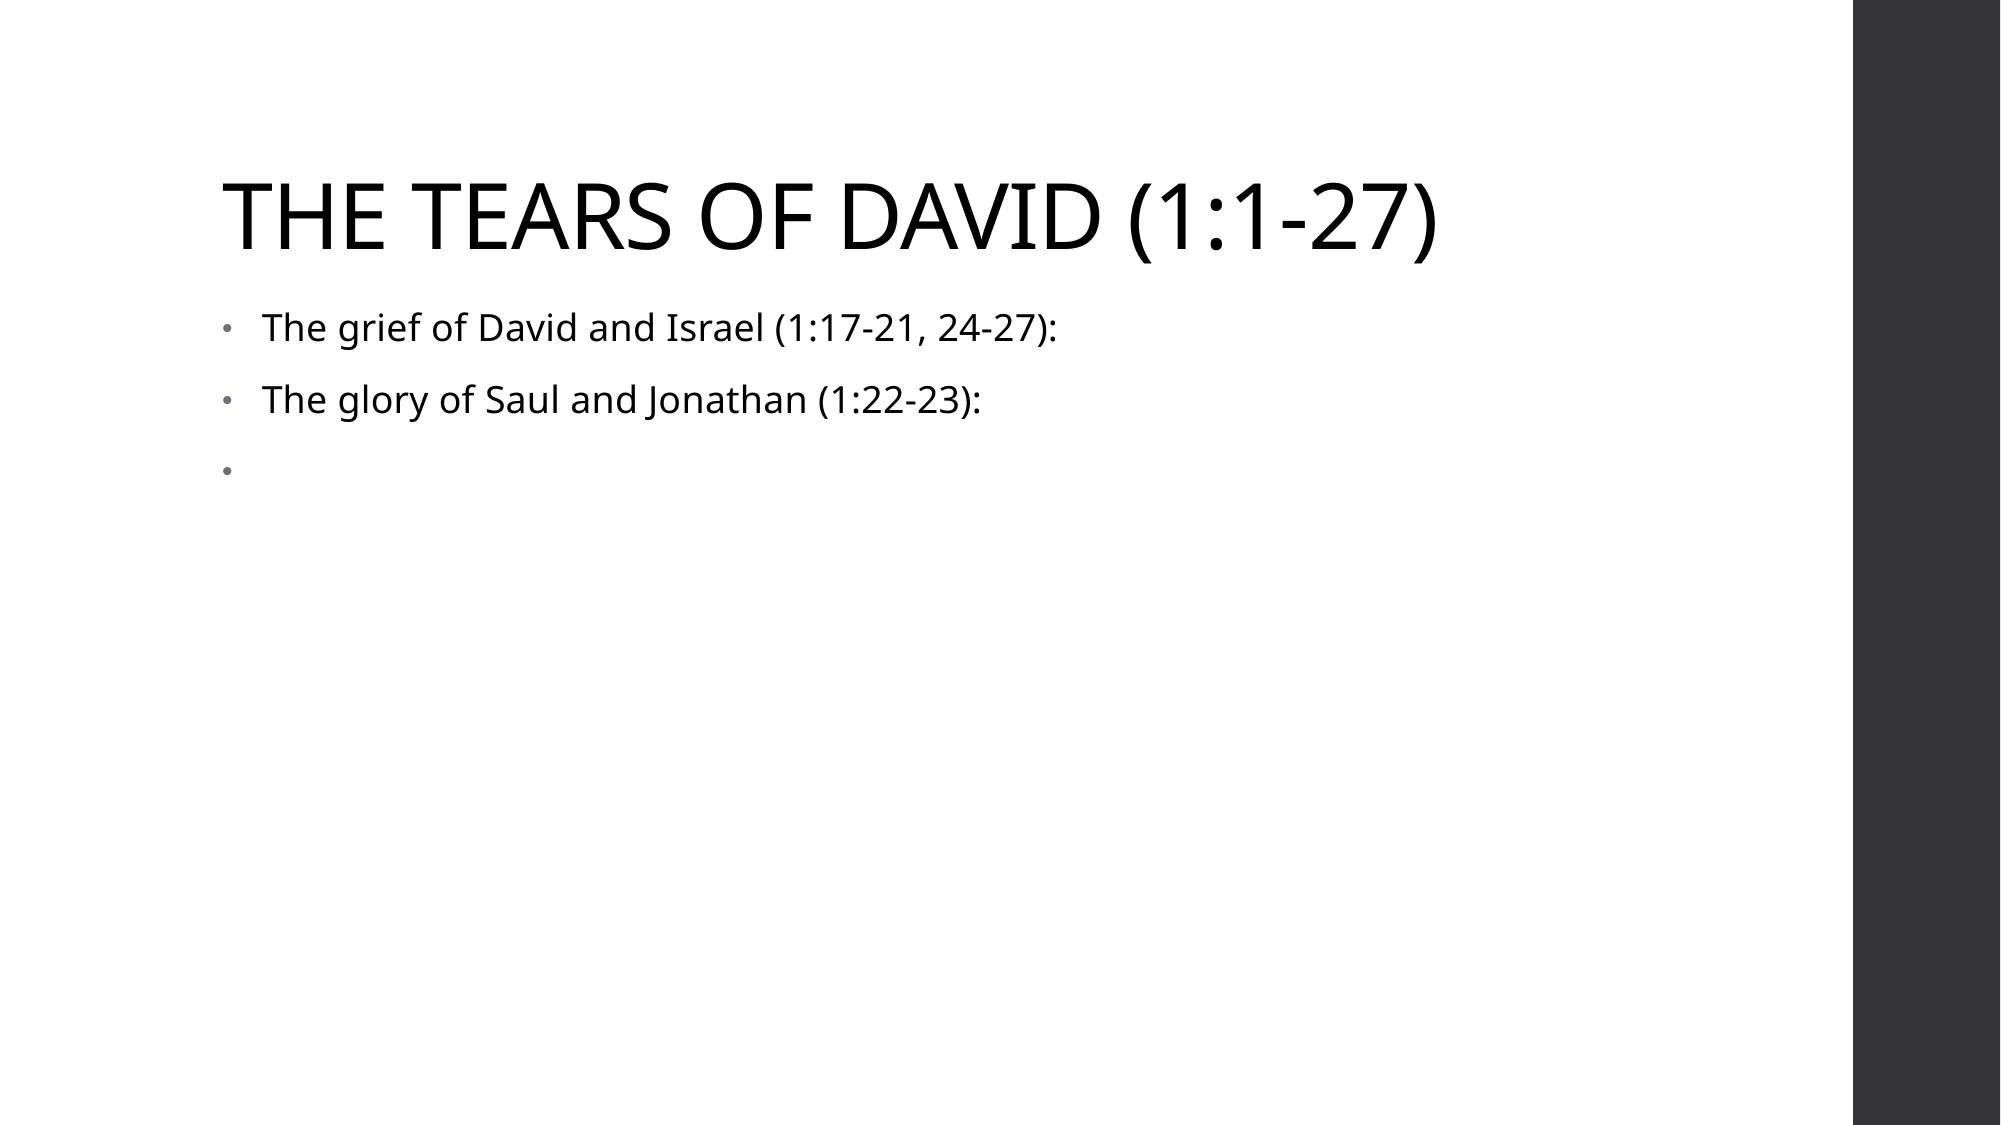

# THE TEARS OF DAVID (1:1-27)
 The grief of David and Israel (1:17-21, 24-27):
 The glory of Saul and Jonathan (1:22-23):